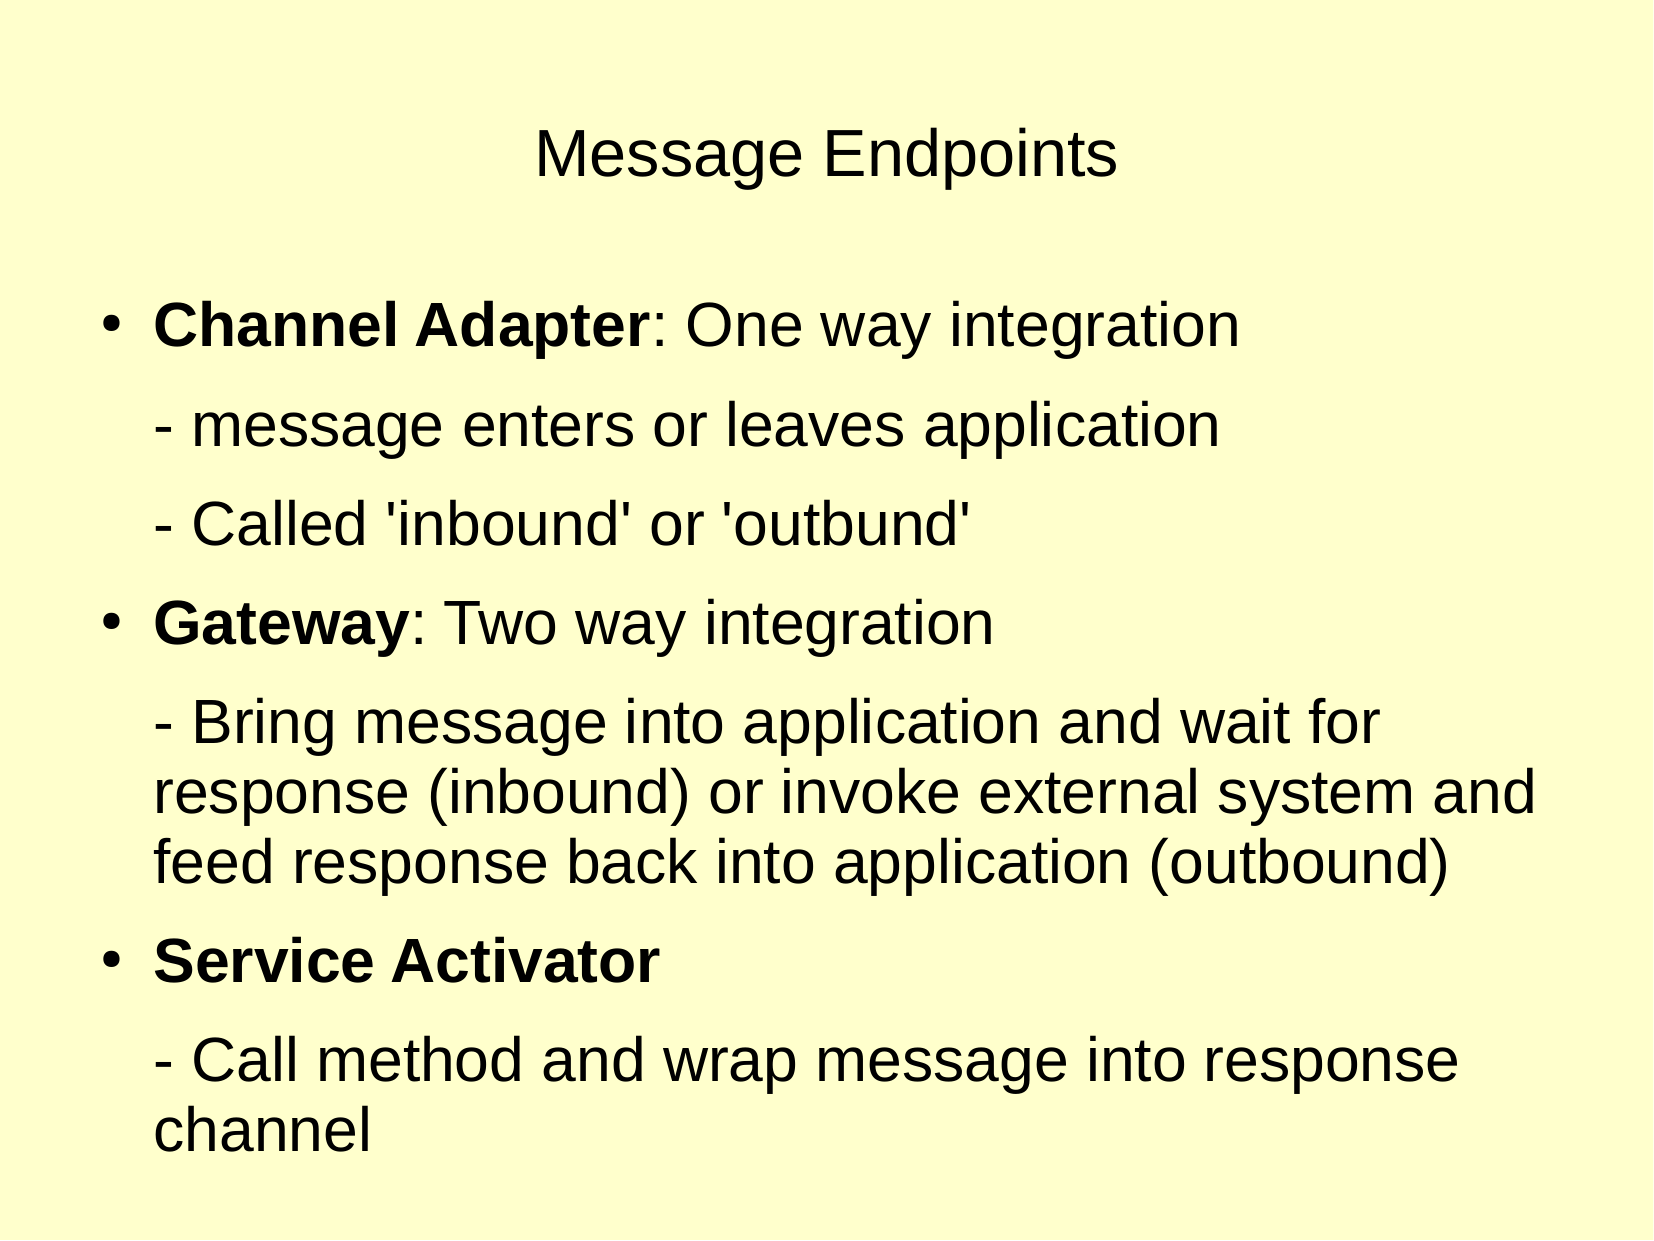

# Message Endpoints
Channel Adapter: One way integration
- message enters or leaves application
- Called 'inbound' or 'outbund'
Gateway: Two way integration
- Bring message into application and wait for response (inbound) or invoke external system and feed response back into application (outbound)
Service Activator
- Call method and wrap message into response channel